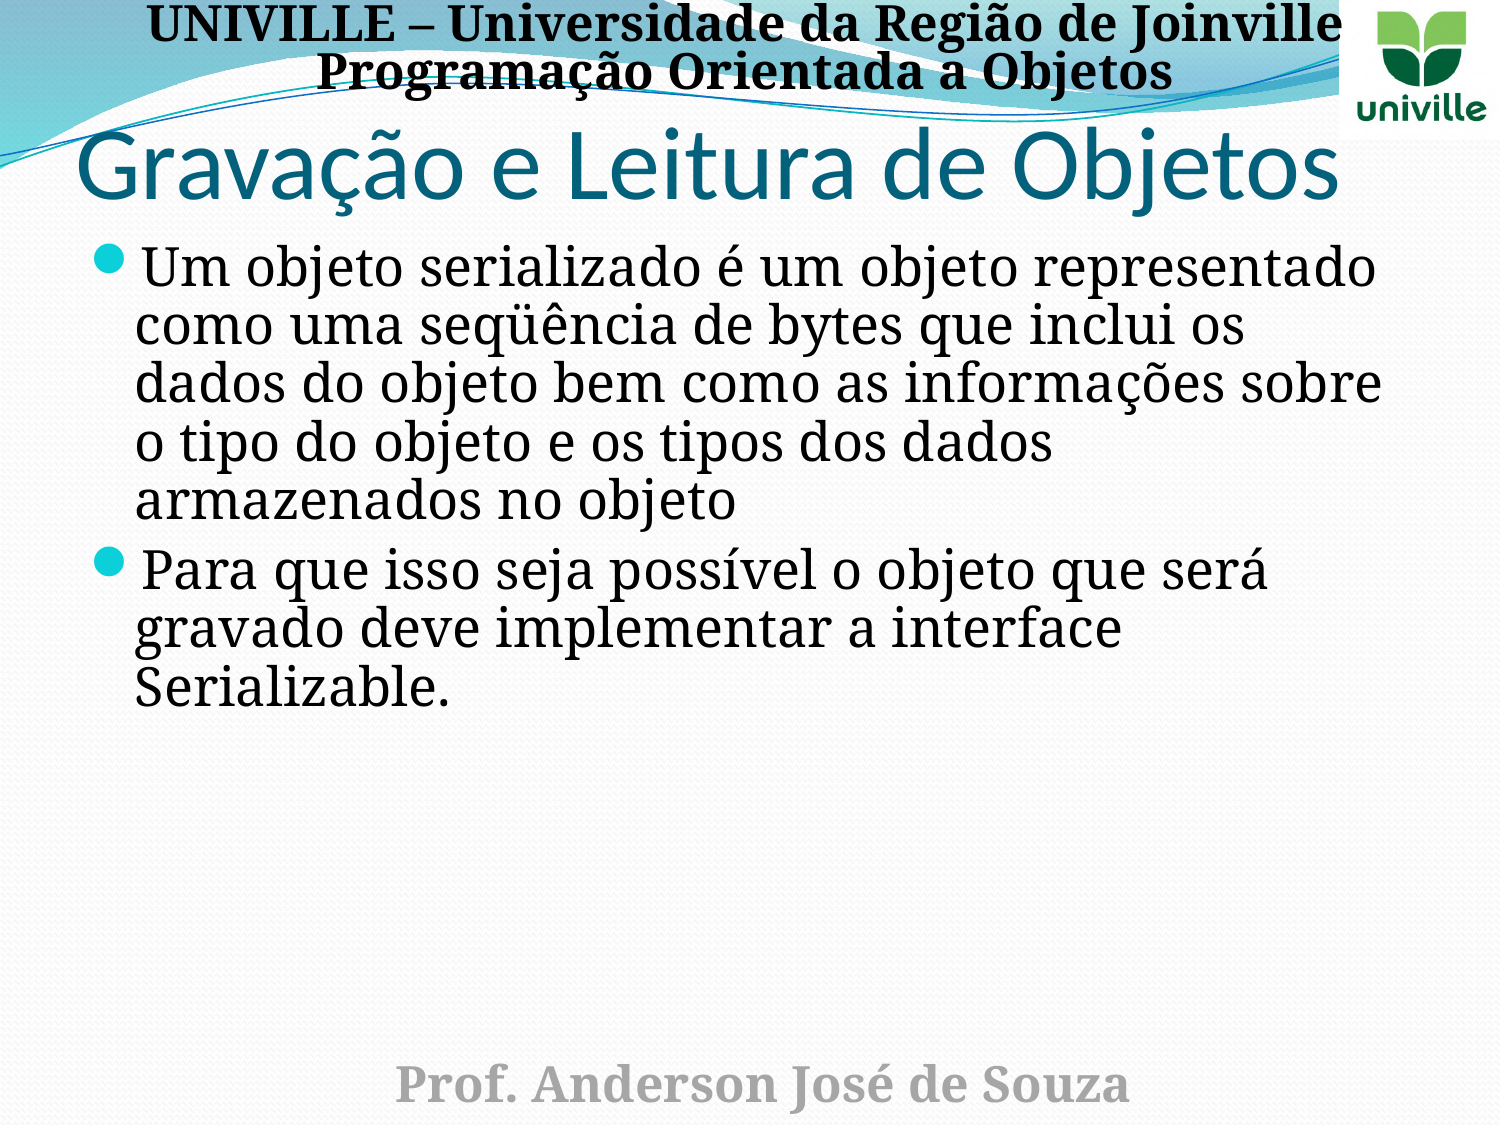

UNIVILLE – Universidade da Região de Joinville
Programação Orientada a Objetos
# Gravação e Leitura de Objetos
Um objeto serializado é um objeto representado como uma seqüência de bytes que inclui os dados do objeto bem como as informações sobre o tipo do objeto e os tipos dos dados armazenados no objeto
Para que isso seja possível o objeto que será gravado deve implementar a interface Serializable.
Prof. Anderson José de Souza